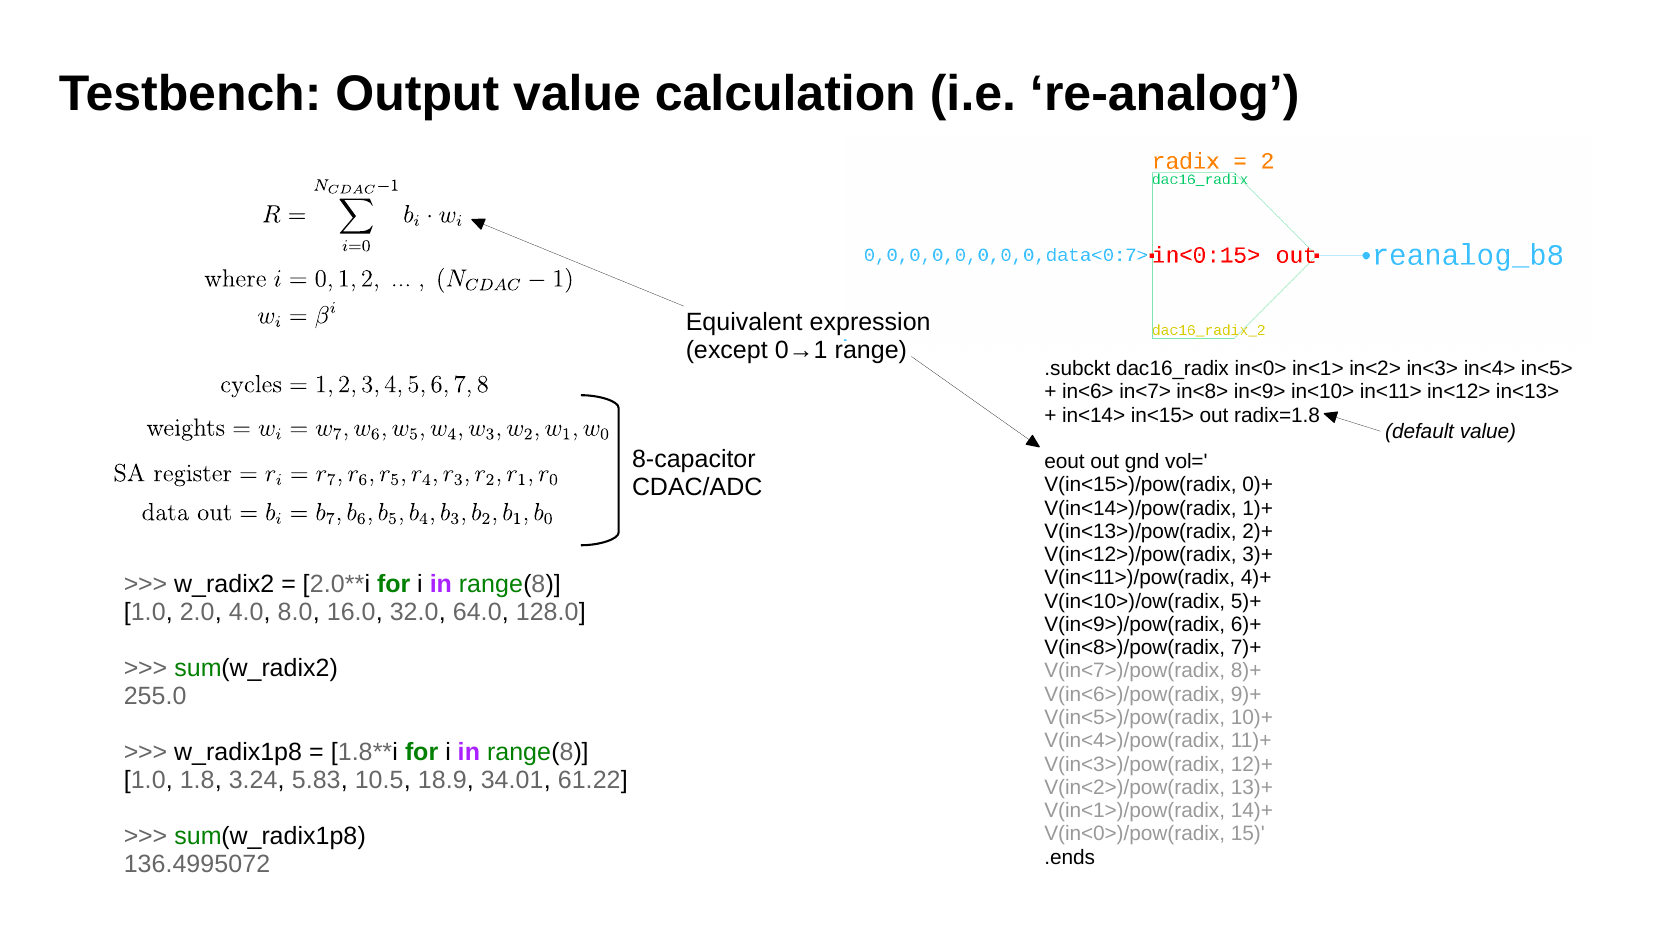

# Testbench: Output value calculation (i.e. ‘re-analog’)
Equivalent expression
(except 0→1 range)
.subckt dac16_radix in<0> in<1> in<2> in<3> in<4> in<5>
+ in<6> in<7> in<8> in<9> in<10> in<11> in<12> in<13>
+ in<14> in<15> out radix=1.8
eout out gnd vol='
V(in<15>)/pow(radix, 0)+
V(in<14>)/pow(radix, 1)+
V(in<13>)/pow(radix, 2)+
V(in<12>)/pow(radix, 3)+
V(in<11>)/pow(radix, 4)+
V(in<10>)/ow(radix, 5)+
V(in<9>)/pow(radix, 6)+
V(in<8>)/pow(radix, 7)+
V(in<7>)/pow(radix, 8)+
V(in<6>)/pow(radix, 9)+
V(in<5>)/pow(radix, 10)+
V(in<4>)/pow(radix, 11)+
V(in<3>)/pow(radix, 12)+
V(in<2>)/pow(radix, 13)+
V(in<1>)/pow(radix, 14)+
V(in<0>)/pow(radix, 15)'
.ends
(default value)
8-capacitor
CDAC/ADC
>>> w_radix2 = [2.0**i for i in range(8)]
[1.0, 2.0, 4.0, 8.0, 16.0, 32.0, 64.0, 128.0]
>>> sum(w_radix2)
255.0
>>> w_radix1p8 = [1.8**i for i in range(8)]
[1.0, 1.8, 3.24, 5.83, 10.5, 18.9, 34.01, 61.22]
>>> sum(w_radix1p8)
136.4995072